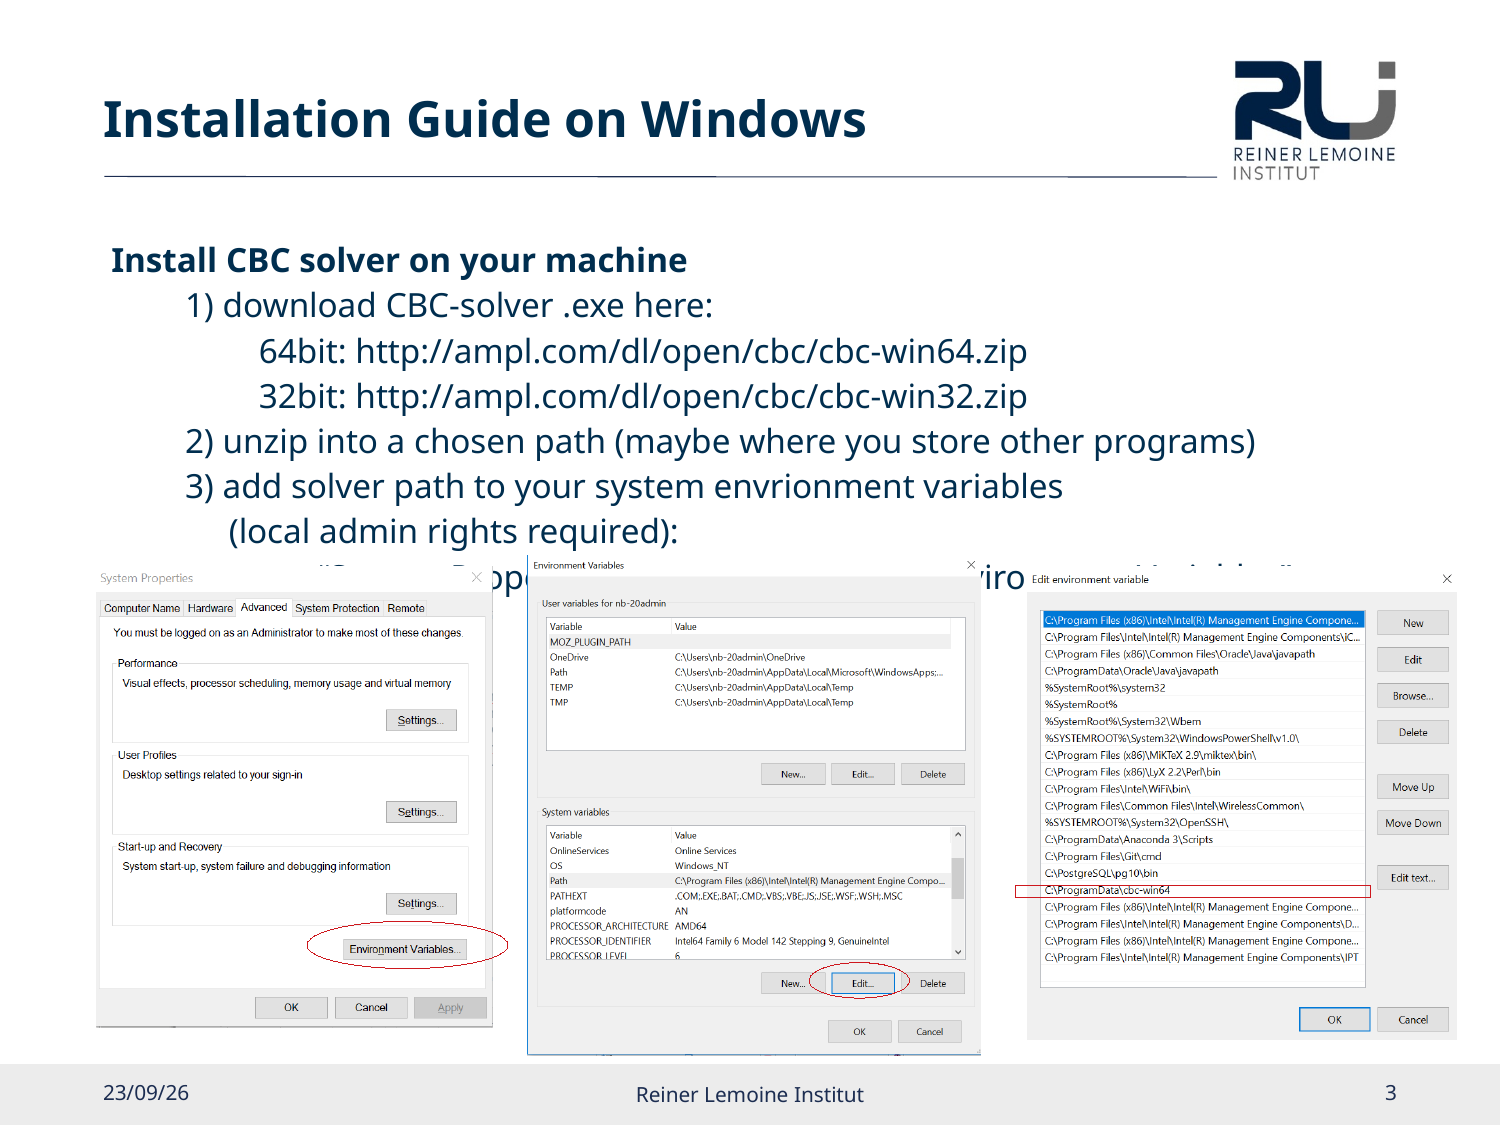

Installation Guide on Windows
Install CBC solver on your machine
	1) download CBC-solver .exe here:
		64bit: http://ampl.com/dl/open/cbc/cbc-win64.zip
    		32bit: http://ampl.com/dl/open/cbc/cbc-win32.zip
	2) unzip into a chosen path (maybe where you store other programs)
	3) add solver path to your system envrionment variables
	 (local admin rights required):
	 open “System Propoerties” -->”Advanced”--> “Environment Variables”
Reiner Lemoine Institut